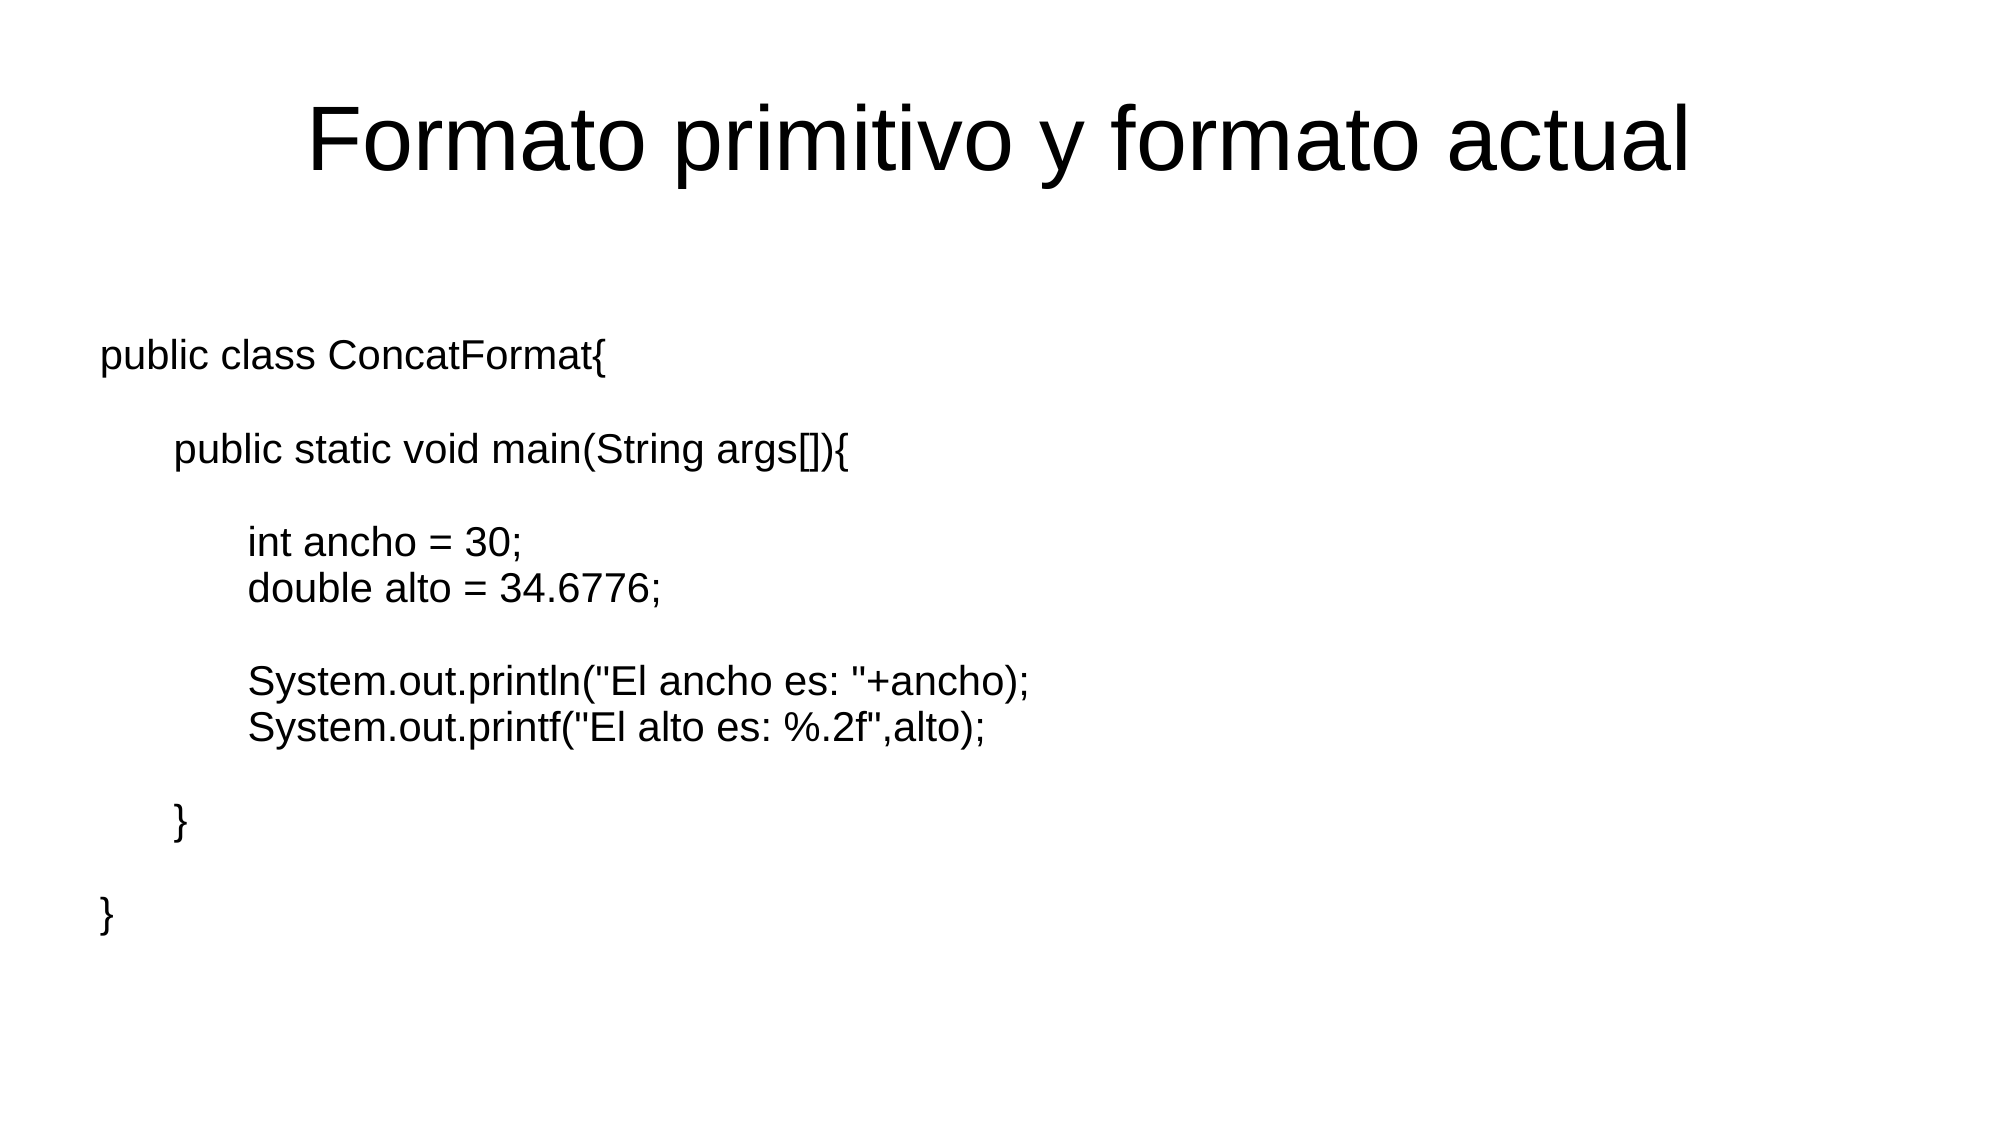

# Formato primitivo y formato actual
public class ConcatFormat{
	public static void main(String args[]){
		int ancho = 30;
		double alto = 34.6776;
		System.out.println("El ancho es: "+ancho);
		System.out.printf("El alto es: %.2f",alto);
	}
}